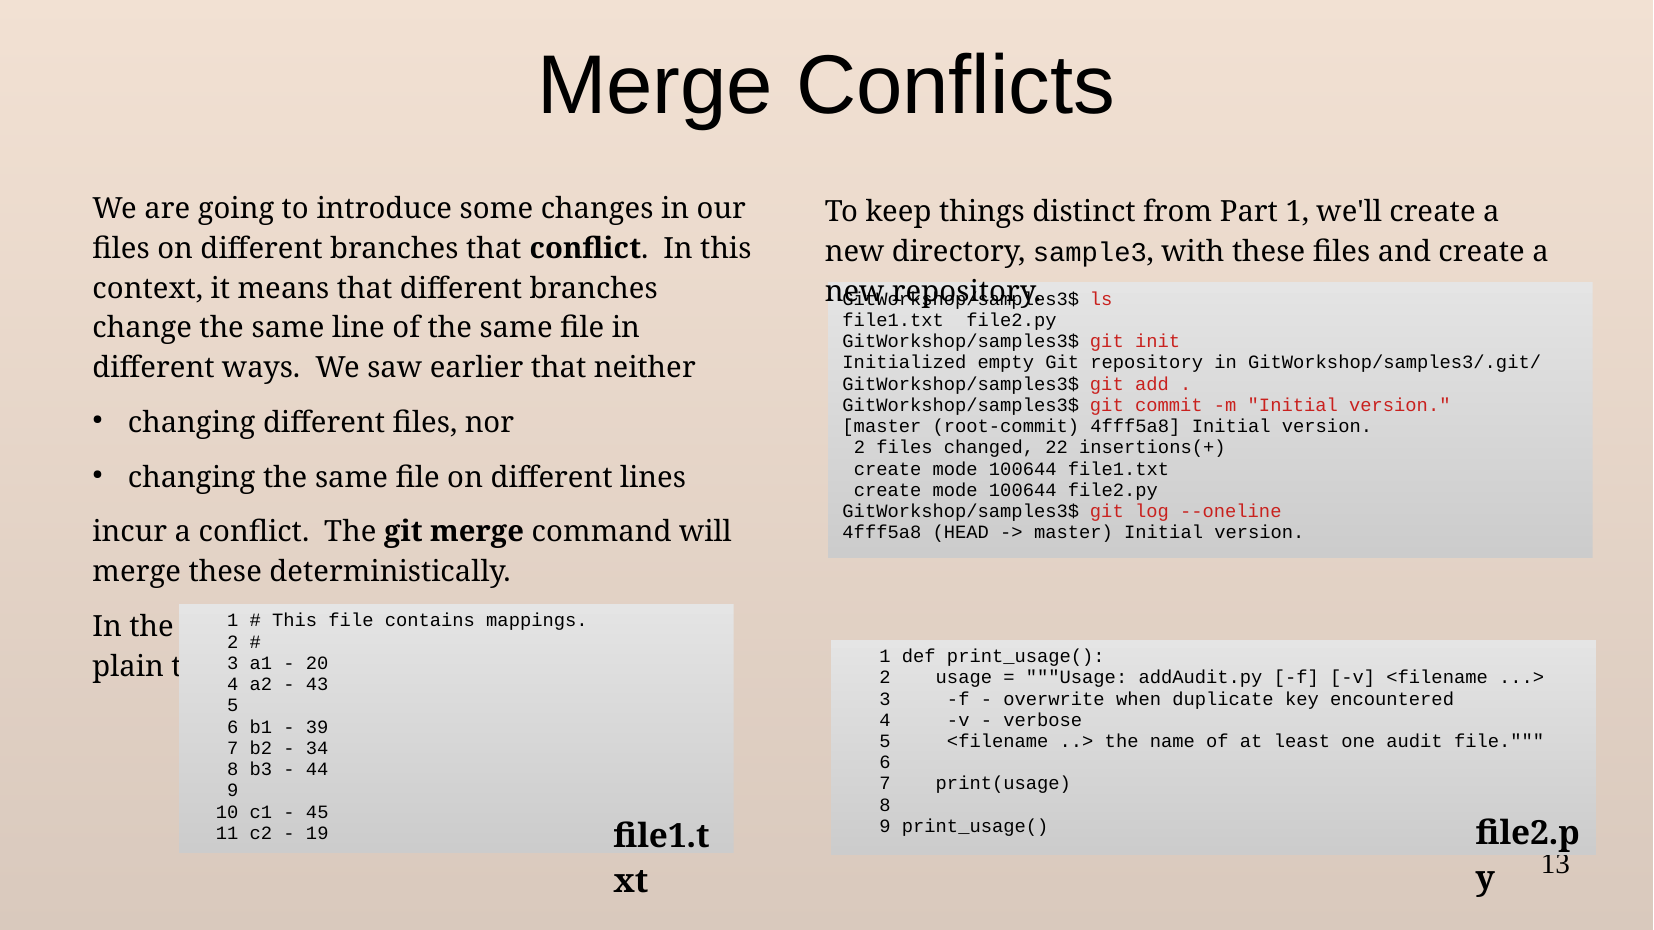

# Merge Conflicts
We are going to introduce some changes in our files on different branches that conflict. In this context, it means that different branches change the same line of the same file in different ways. We saw earlier that neither
changing different files, nor
changing the same file on different lines
incur a conflict. The git merge command will merge these deterministically.
In the following exercise we edit two files: a plain text file and a small Python program.
To keep things distinct from Part 1, we'll create a new directory, sample3, with these files and create a new repository.
GitWorkshop/samples3$ ls
file1.txt file2.py
GitWorkshop/samples3$ git init
Initialized empty Git repository in GitWorkshop/samples3/.git/
GitWorkshop/samples3$ git add .
GitWorkshop/samples3$ git commit -m "Initial version."
[master (root-commit) 4fff5a8] Initial version.
 2 files changed, 22 insertions(+)
 create mode 100644 file1.txt
 create mode 100644 file2.py
GitWorkshop/samples3$ git log --oneline
4fff5a8 (HEAD -> master) Initial version.
 1 # This file contains mappings.
 2 #
 3 a1 - 20
 4 a2 - 43
 5
 6 b1 - 39
 7 b2 - 34
 8 b3 - 44
 9
 10 c1 - 45
 11 c2 - 19
 1 def print_usage():
 2 usage = """Usage: addAudit.py [-f] [-v] <filename ...>
 3 -f - overwrite when duplicate key encountered
 4 -v - verbose
 5 <filename ..> the name of at least one audit file."""
 6
 7 print(usage)
 8
 9 print_usage()
file2.py
file1.txt
13